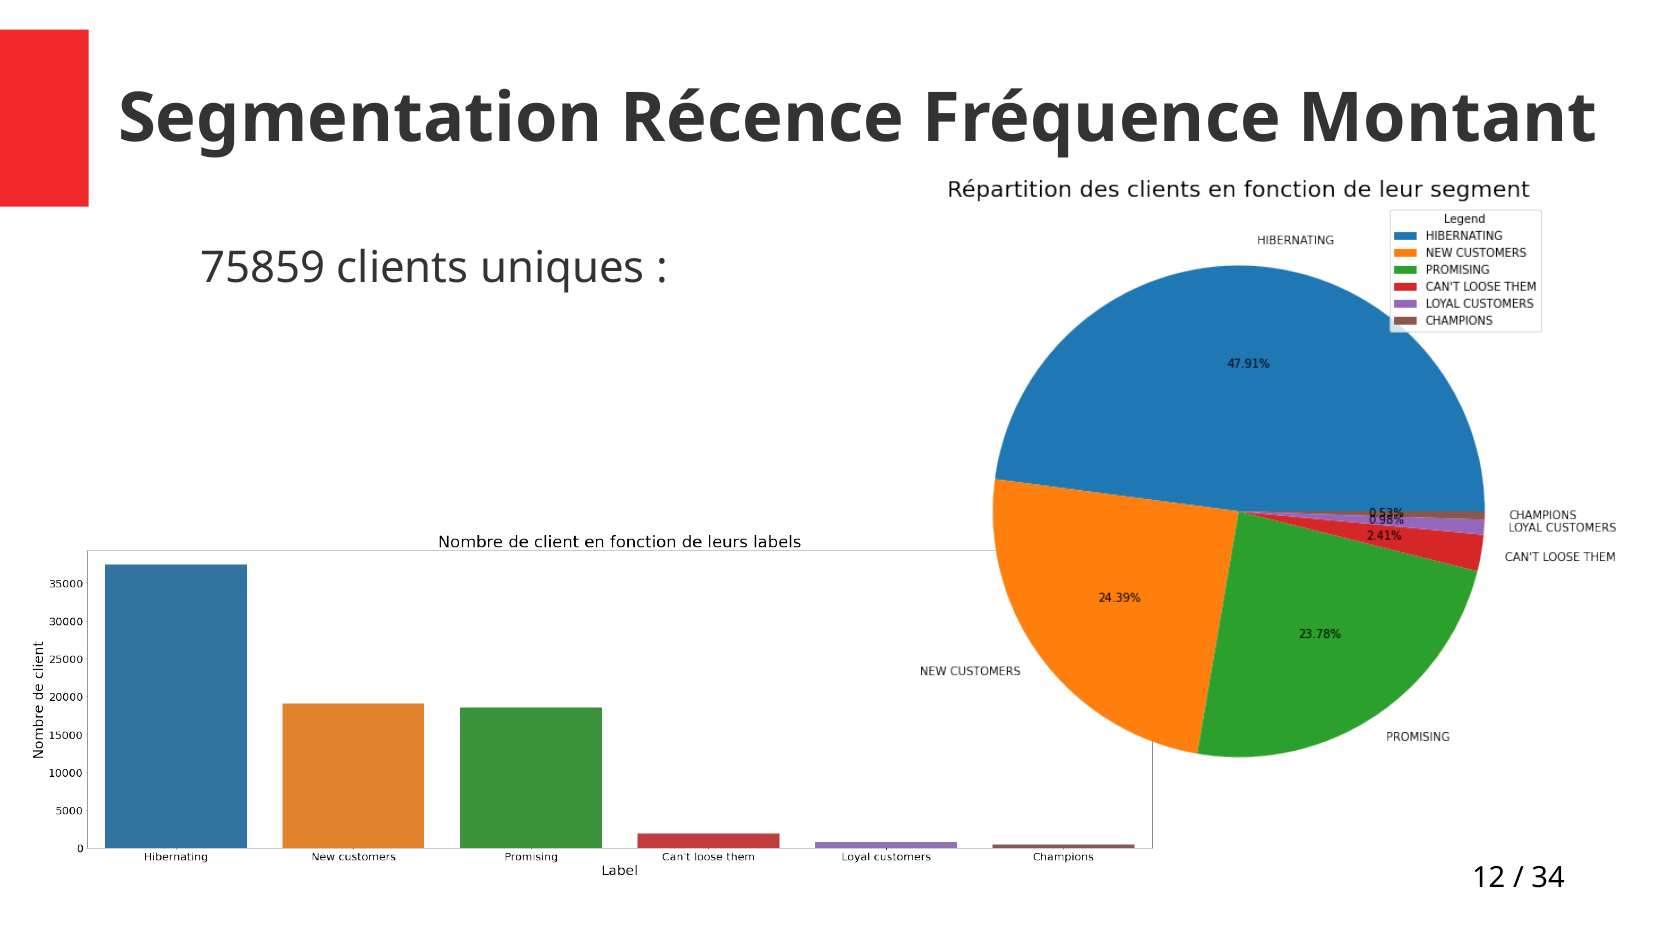

# Segmentation Récence Fréquence Montant
 75859 clients uniques :
12